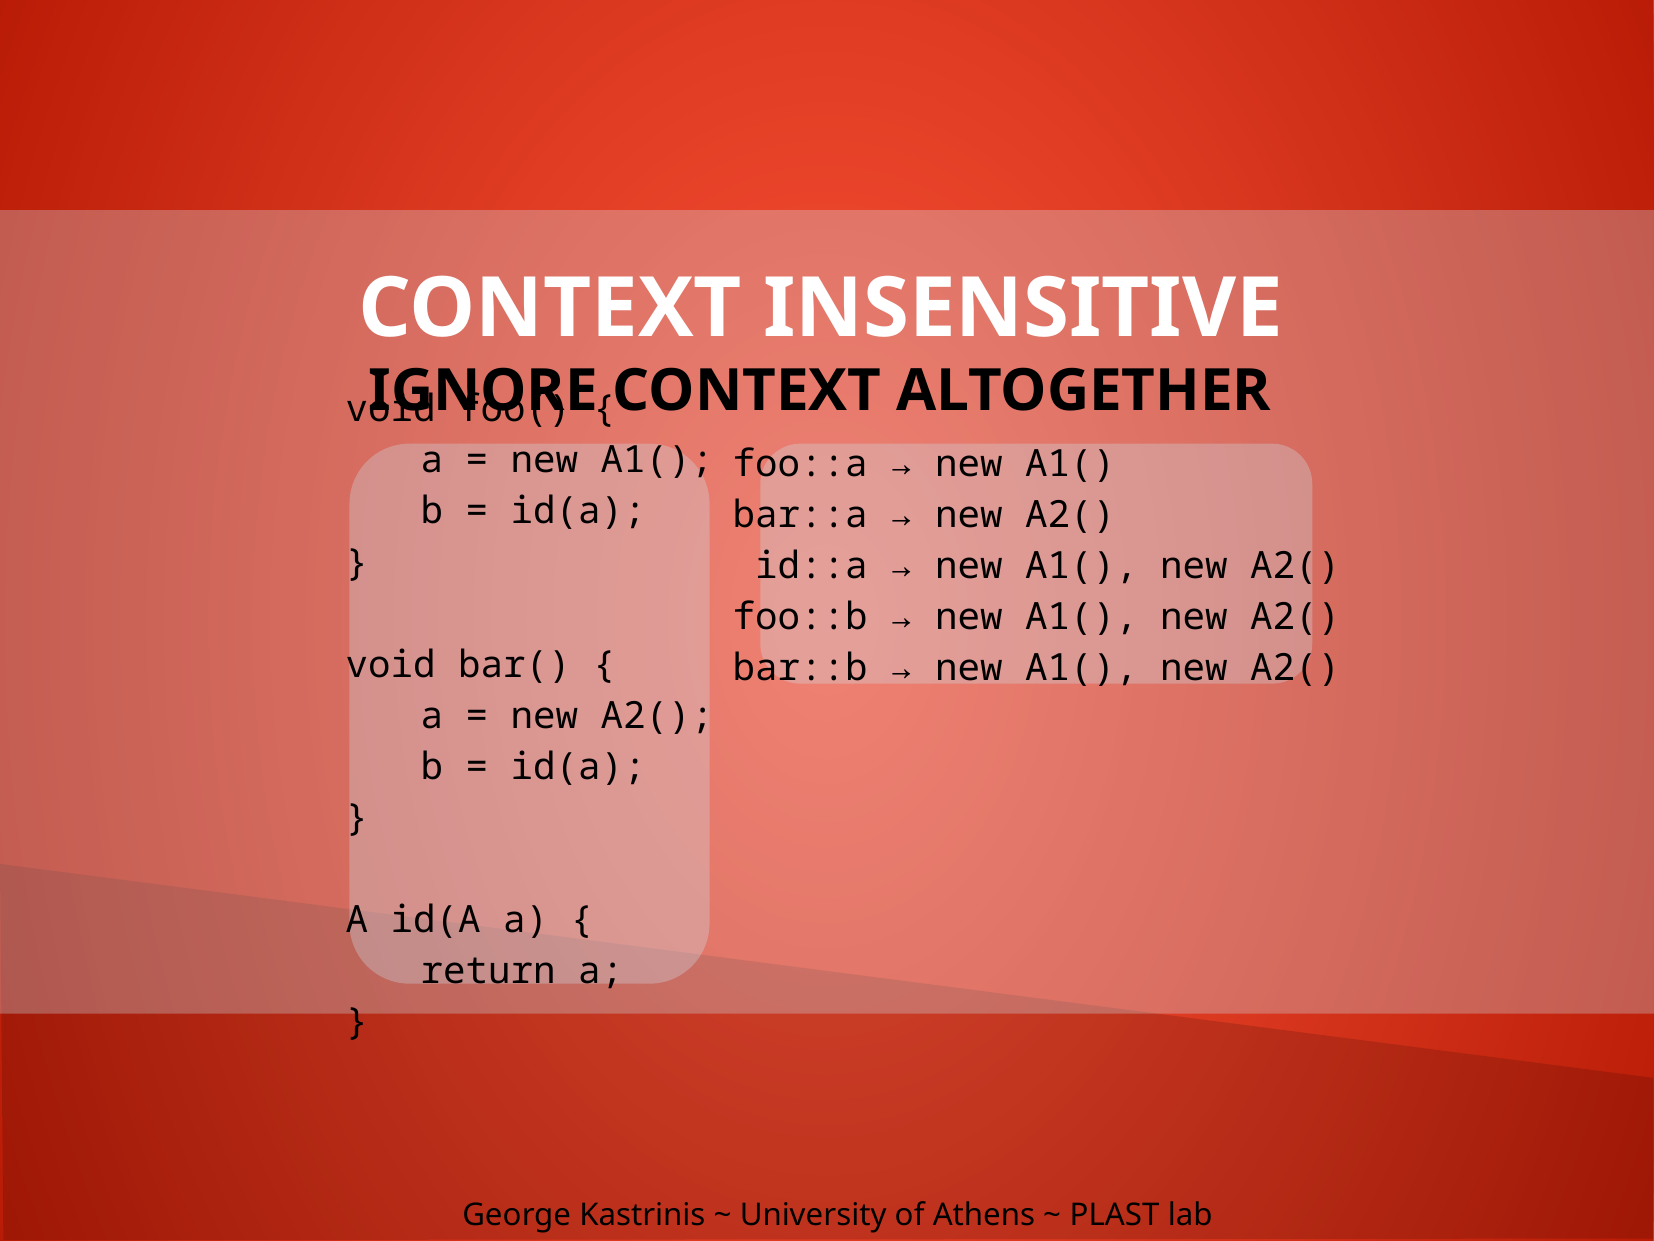

CONTEXT INSENSITIVE
IGNORE CONTEXT ALTOGETHER
void foo() {
	a = new A1();
	b = id(a);
}
void bar() {
	a = new A2();
	b = id(a);
}
A id(A a) {
	return a;
}
foo::a → new A1()
bar::a → new A2()
 id::a → new A1(), new A2()
foo::b → new A1(), new A2()
bar::b → new A1(), new A2()
George Kastrinis ~ University of Athens ~ PLAST lab